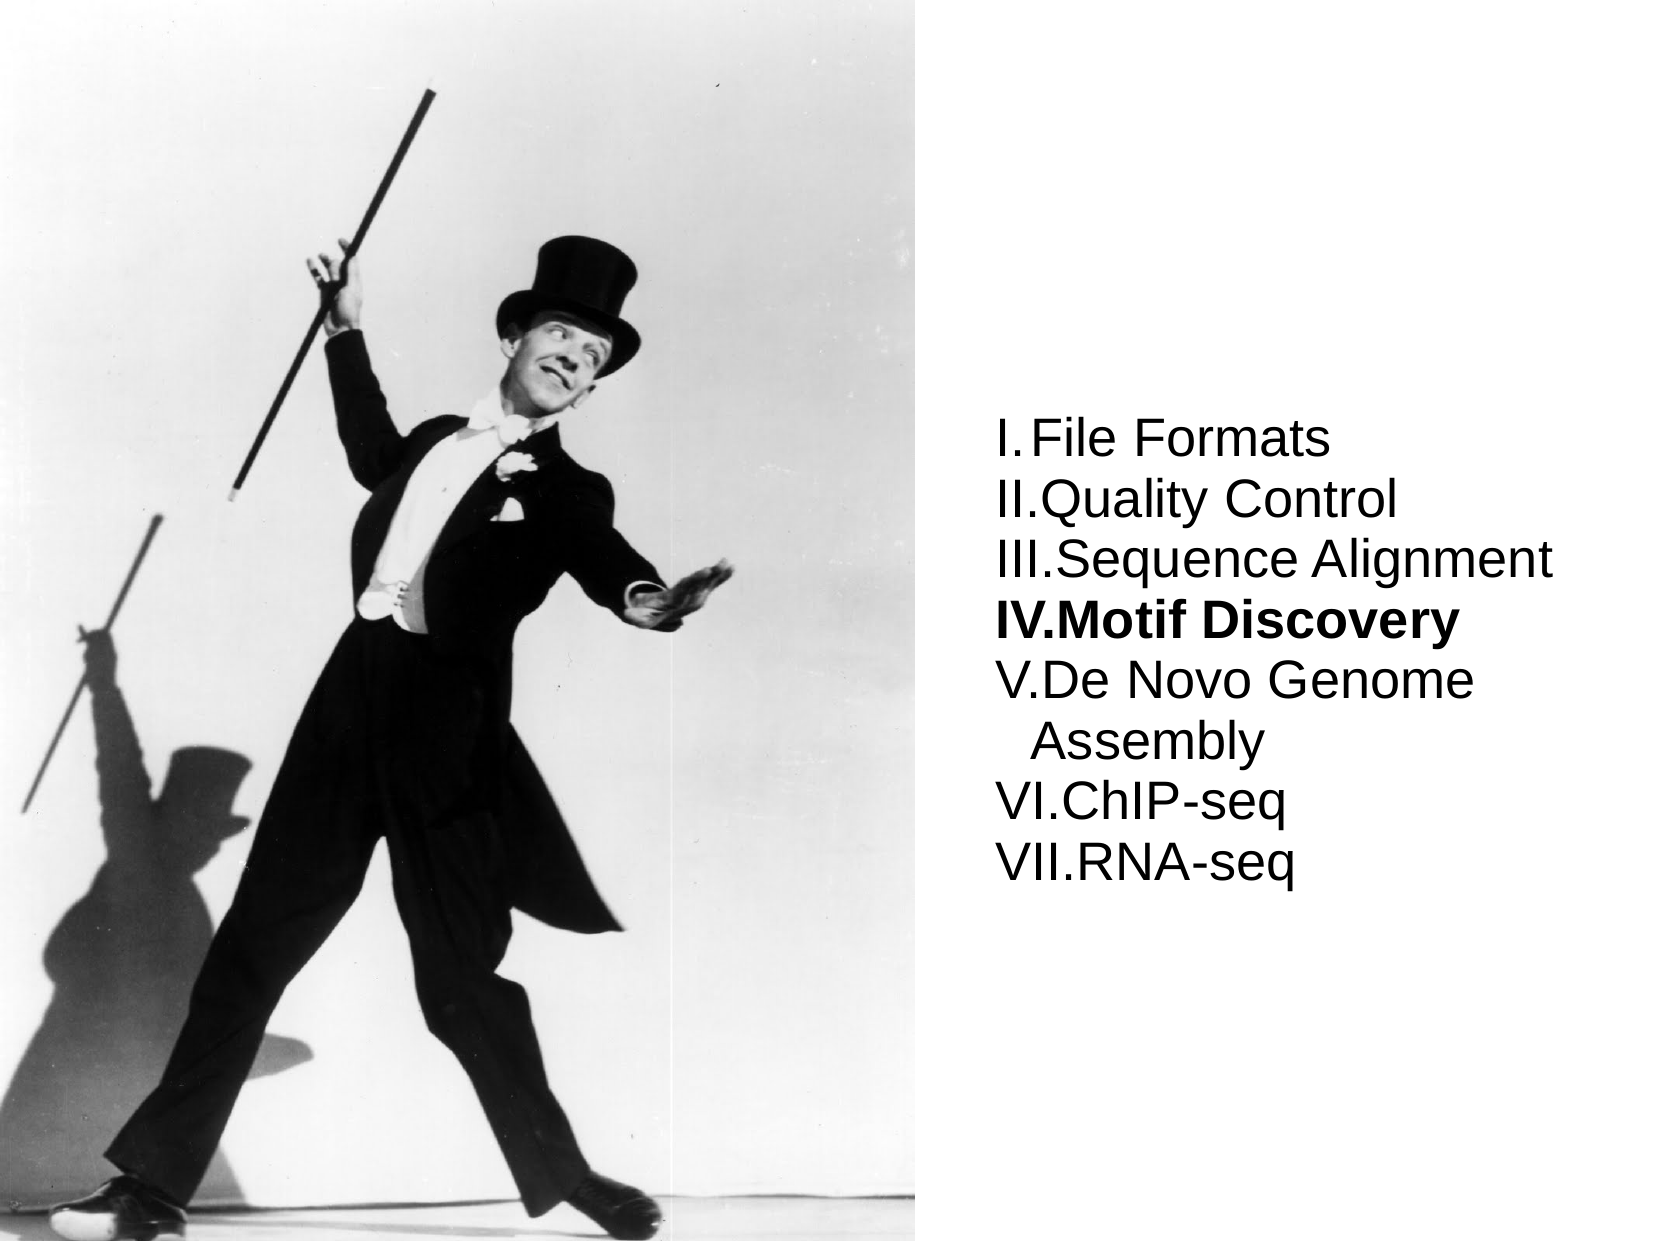

# File Formats
Quality Control
Sequence Alignment
Motif Discovery
De Novo Genome Assembly
ChIP-seq
RNA-seq